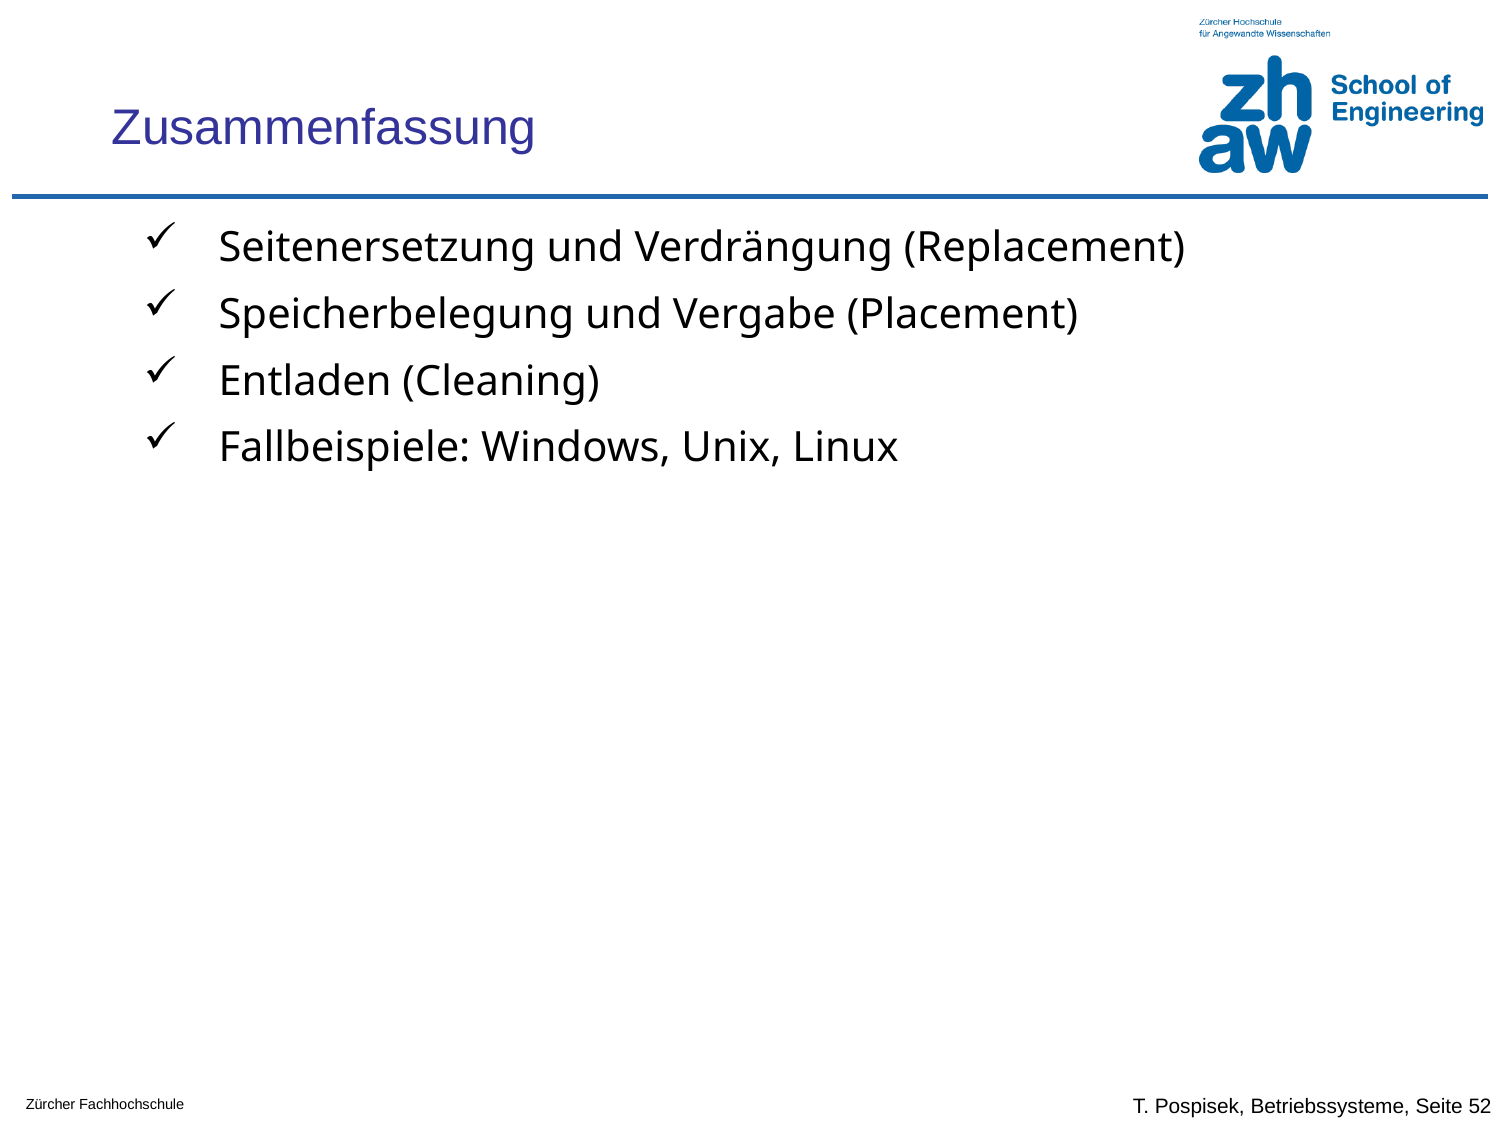

# Zusammenfassung
Seitenersetzung und Verdrängung (Replacement)
Speicherbelegung und Vergabe (Placement)
Entladen (Cleaning)
Fallbeispiele: Windows, Unix, Linux